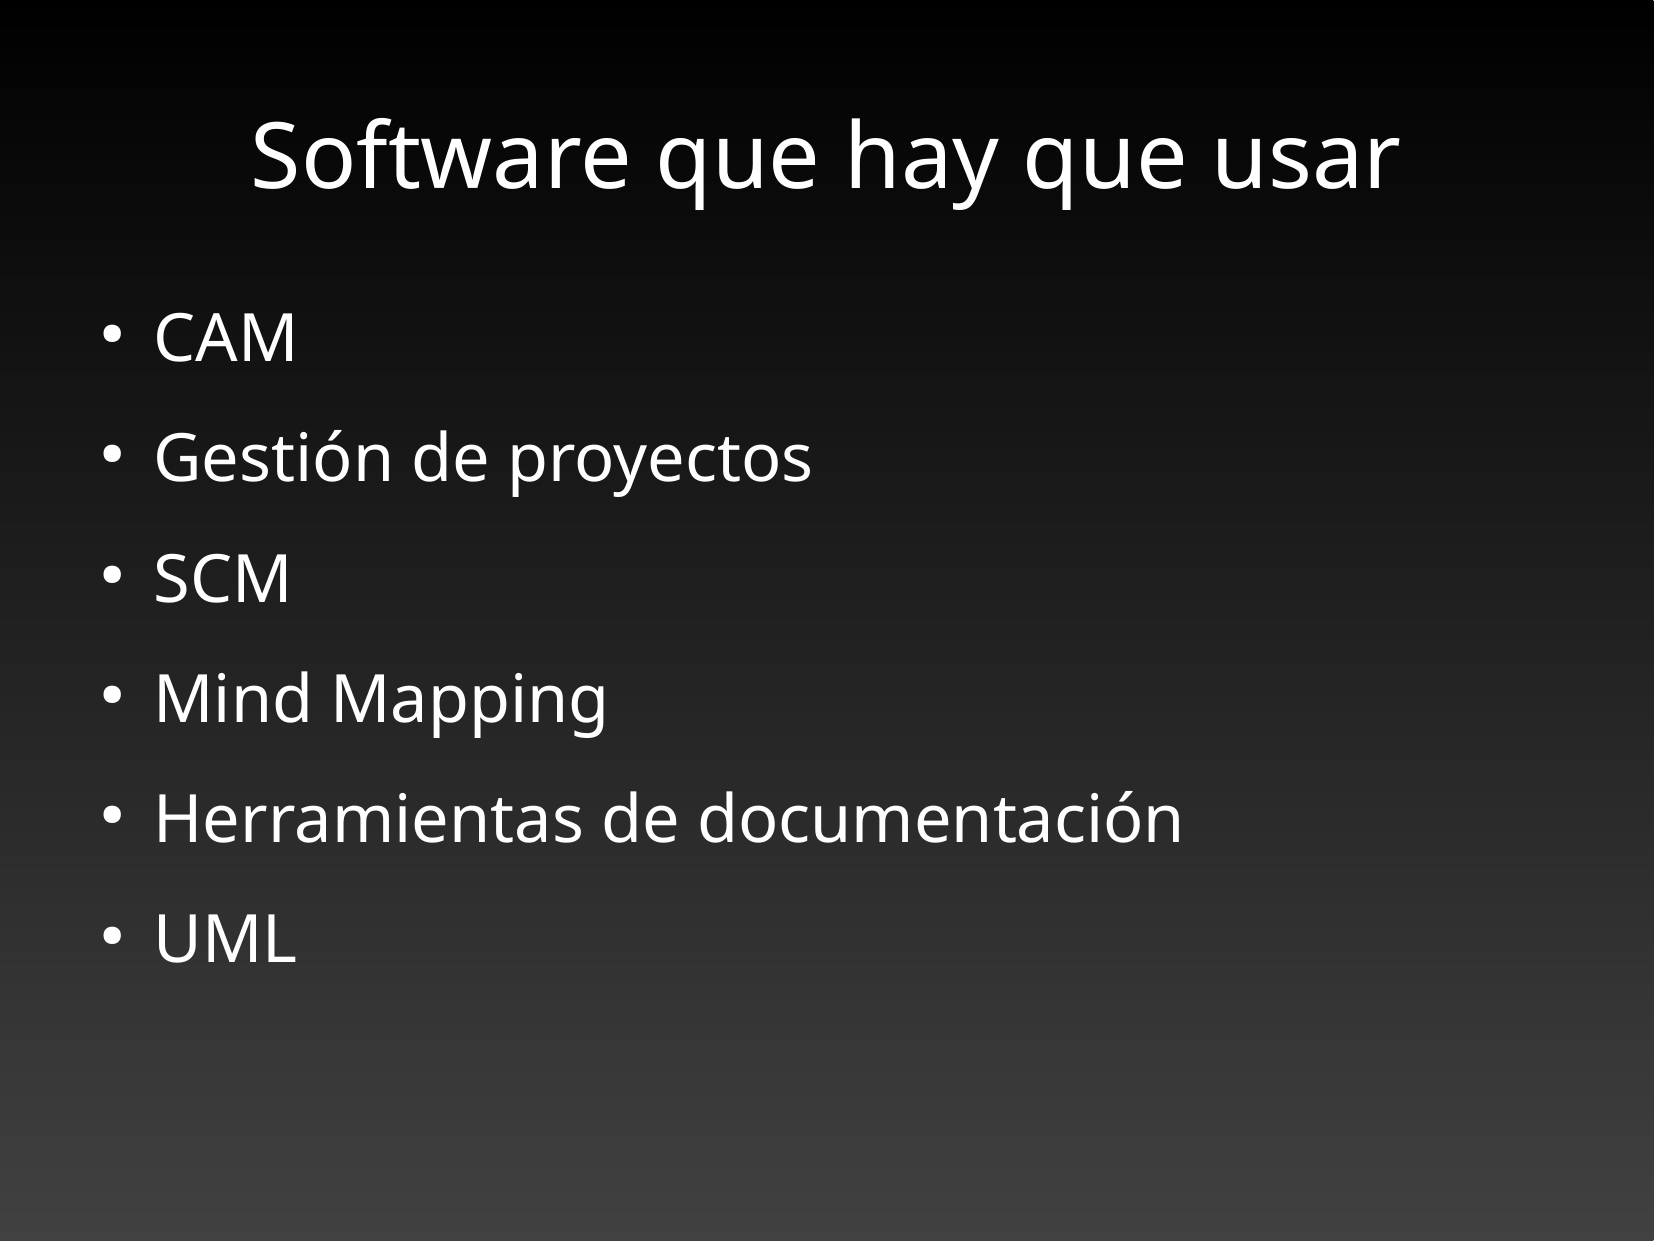

# Software que hay que usar
CAM
Gestión de proyectos
SCM
Mind Mapping
Herramientas de documentación
UML